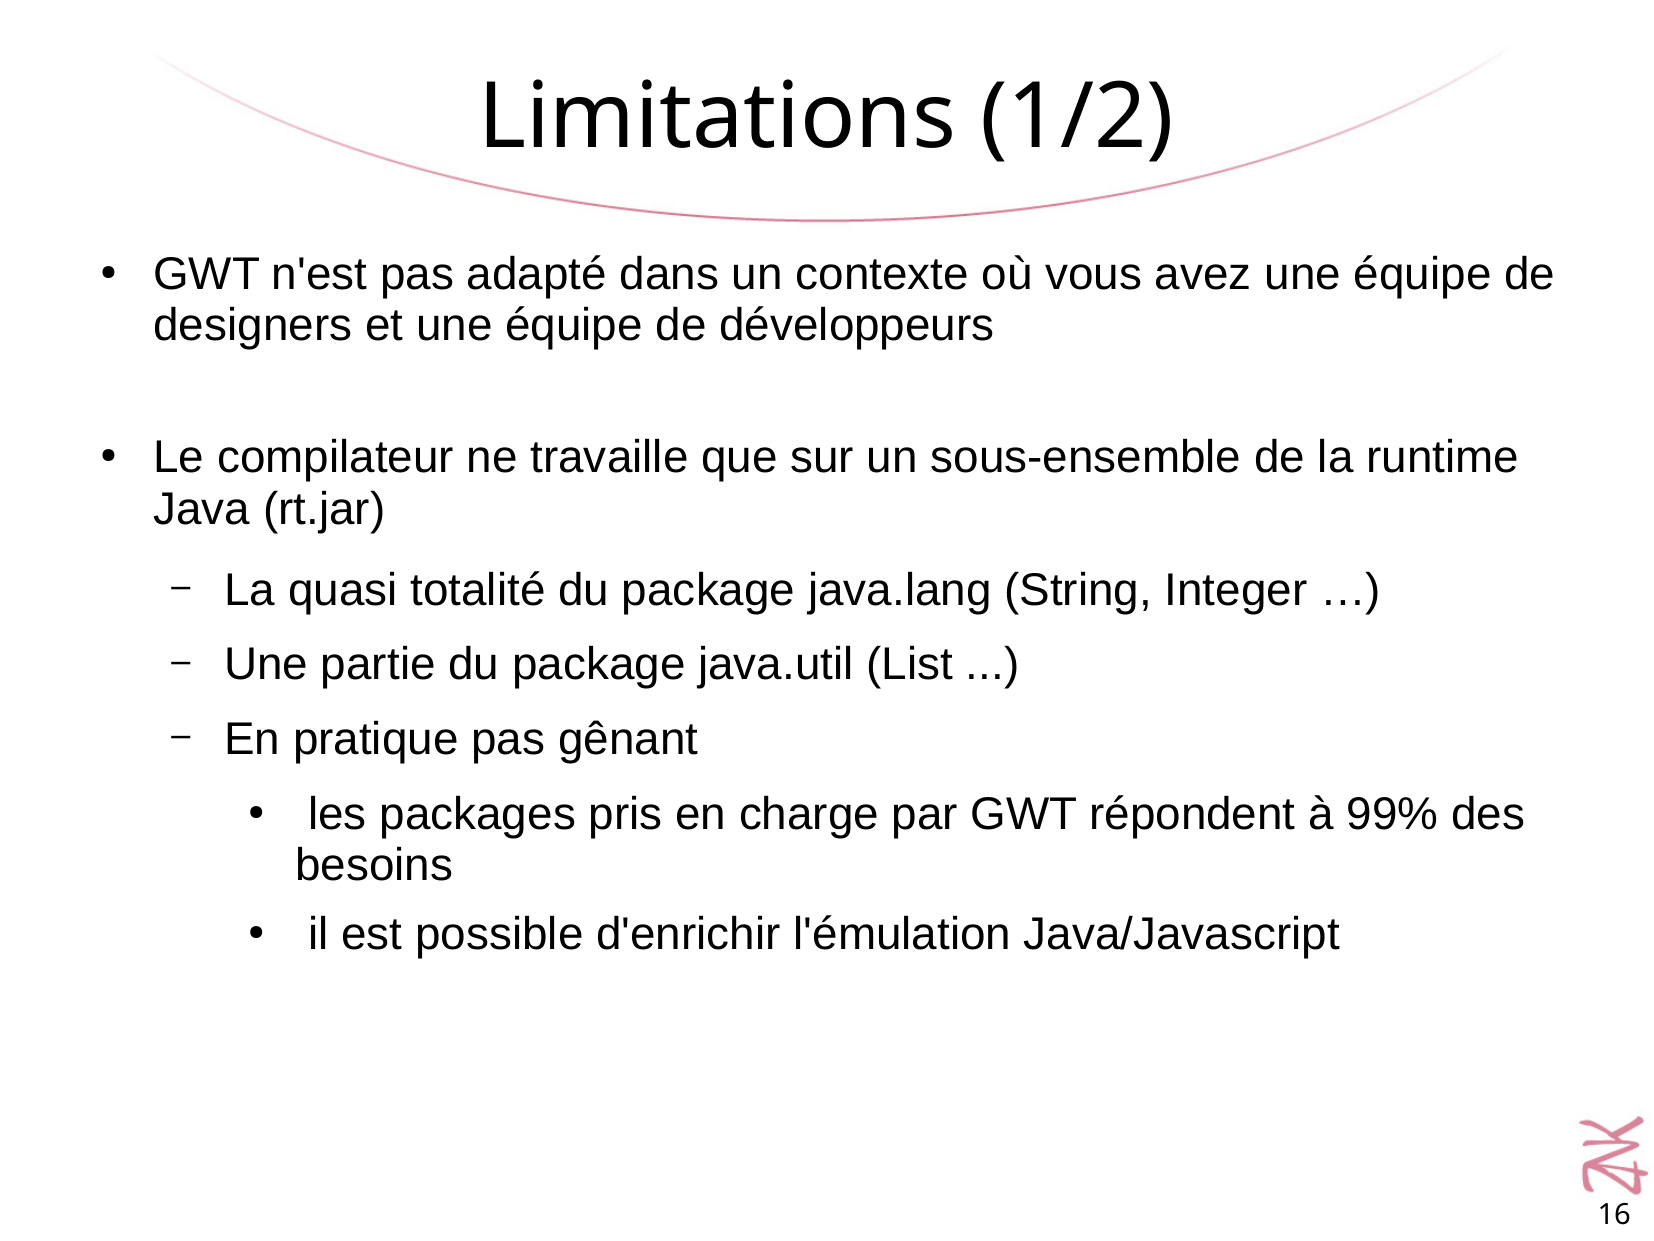

# Limitations (1/2)
GWT n'est pas adapté dans un contexte où vous avez une équipe de designers et une équipe de développeurs
Le compilateur ne travaille que sur un sous-ensemble de la runtime Java (rt.jar)
La quasi totalité du package java.lang (String, Integer …)
Une partie du package java.util (List ...)
En pratique pas gênant
 les packages pris en charge par GWT répondent à 99% des besoins
 il est possible d'enrichir l'émulation Java/Javascript
16